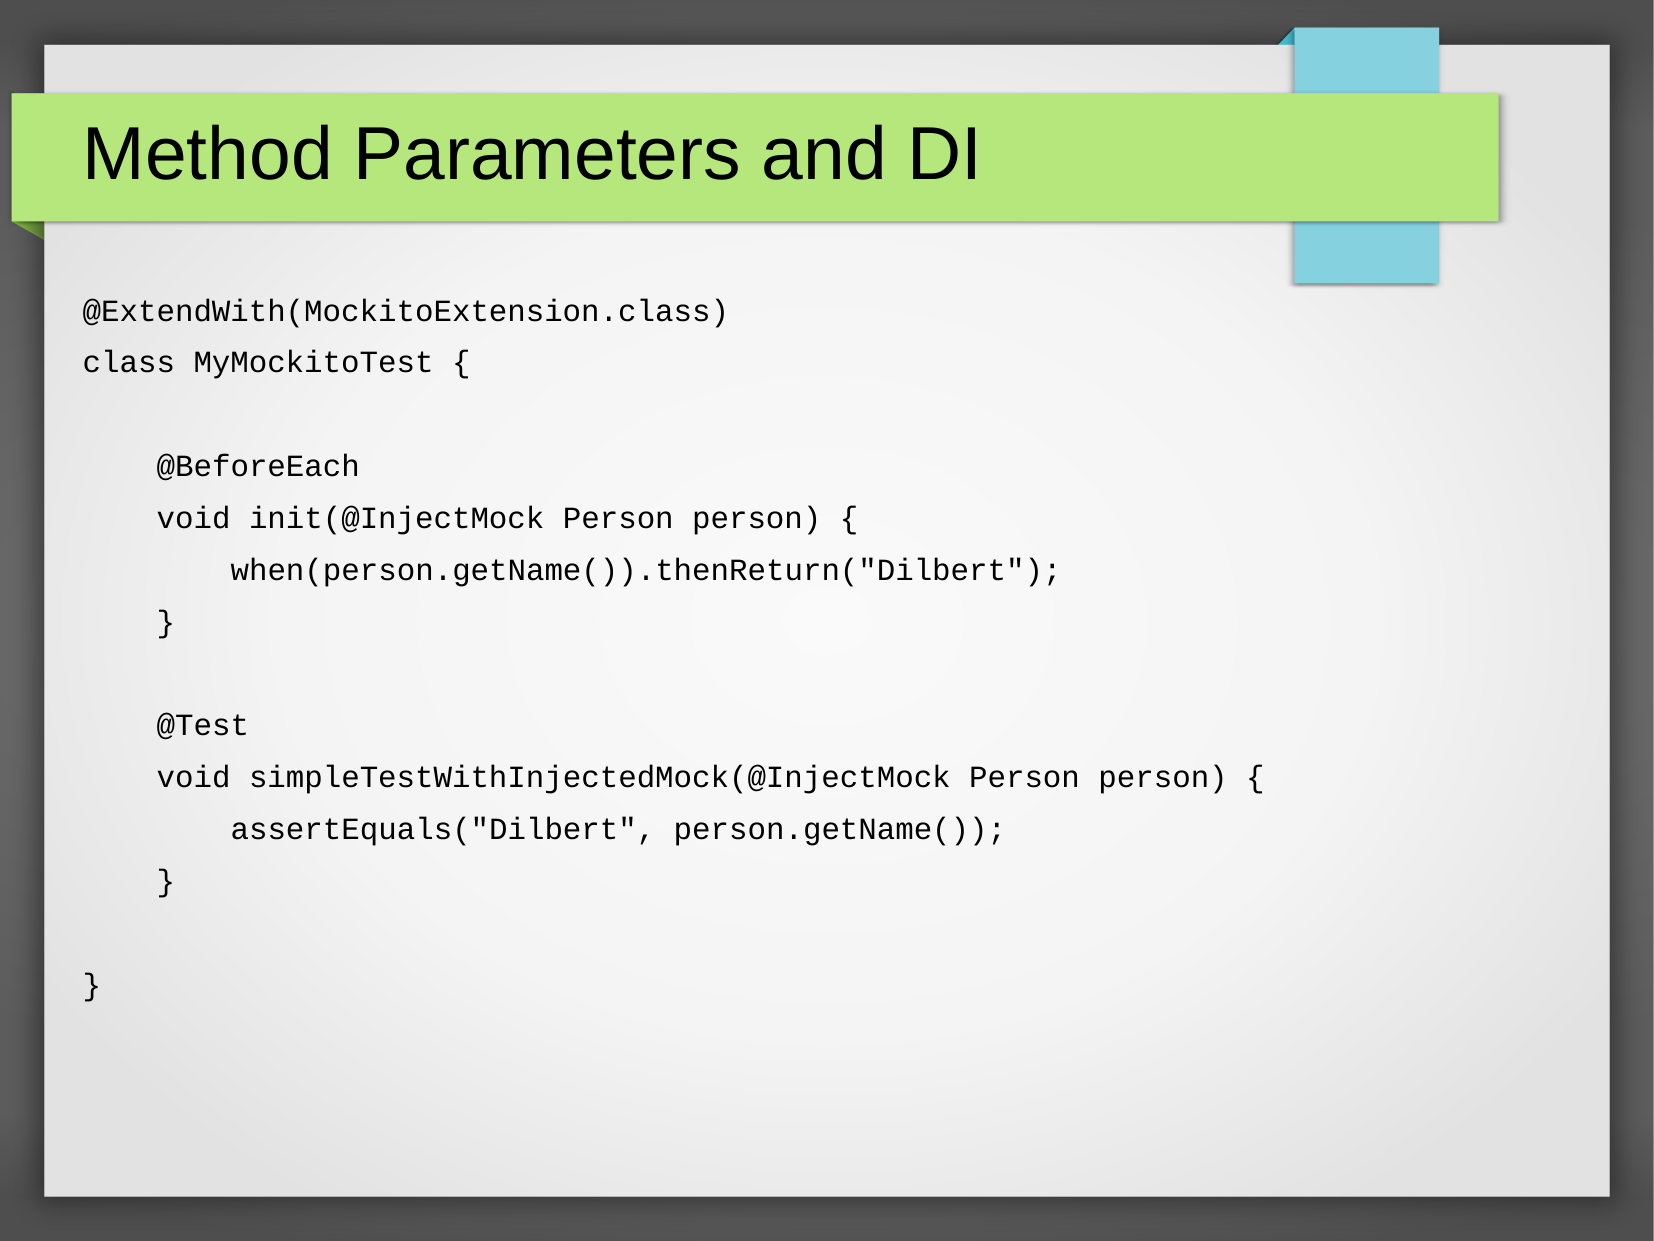

# Method Parameters and DI
@ExtendWith(MockitoExtension.class)
class MyMockitoTest {
 @BeforeEach
 void init(@InjectMock Person person) {
 when(person.getName()).thenReturn("Dilbert");
 }
 @Test
 void simpleTestWithInjectedMock(@InjectMock Person person) {
 assertEquals("Dilbert", person.getName());
 }
}